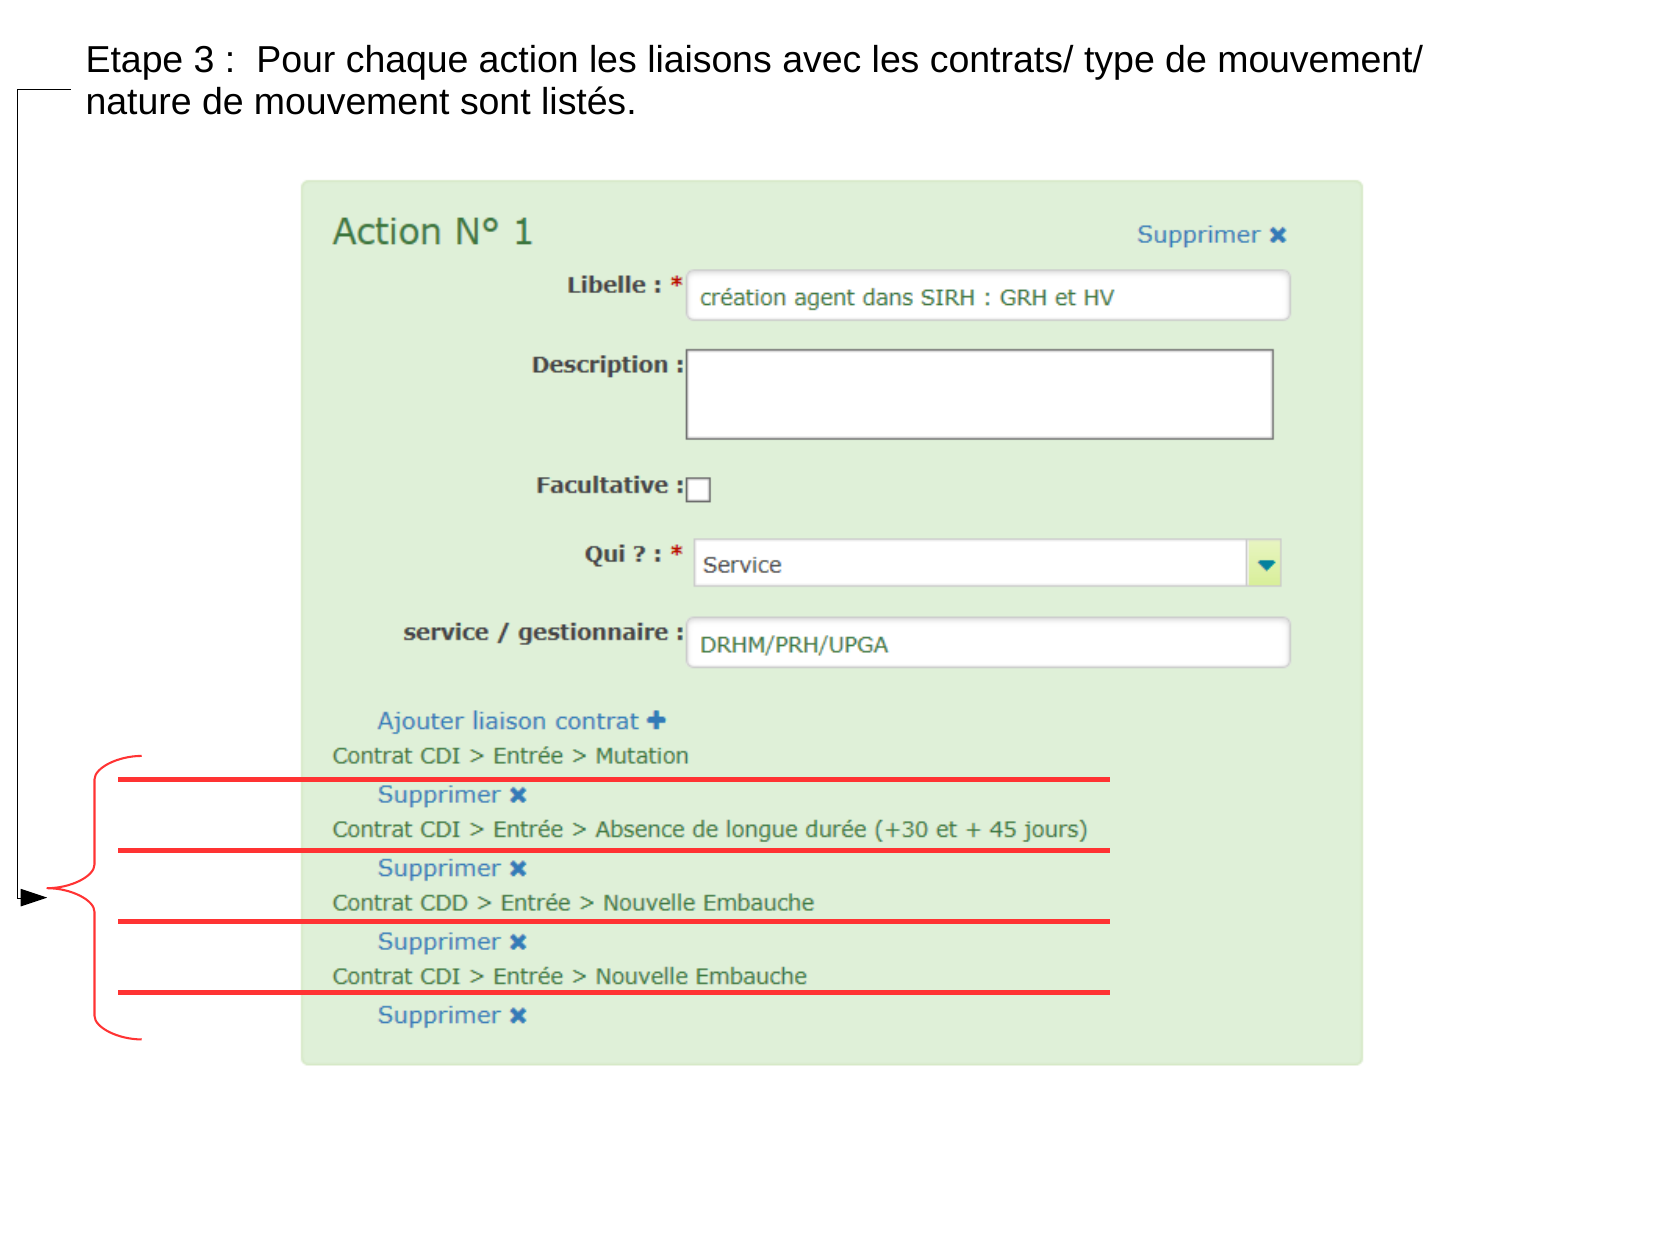

Etape 3 : Pour chaque action les liaisons avec les contrats/ type de mouvement/
nature de mouvement sont listés.